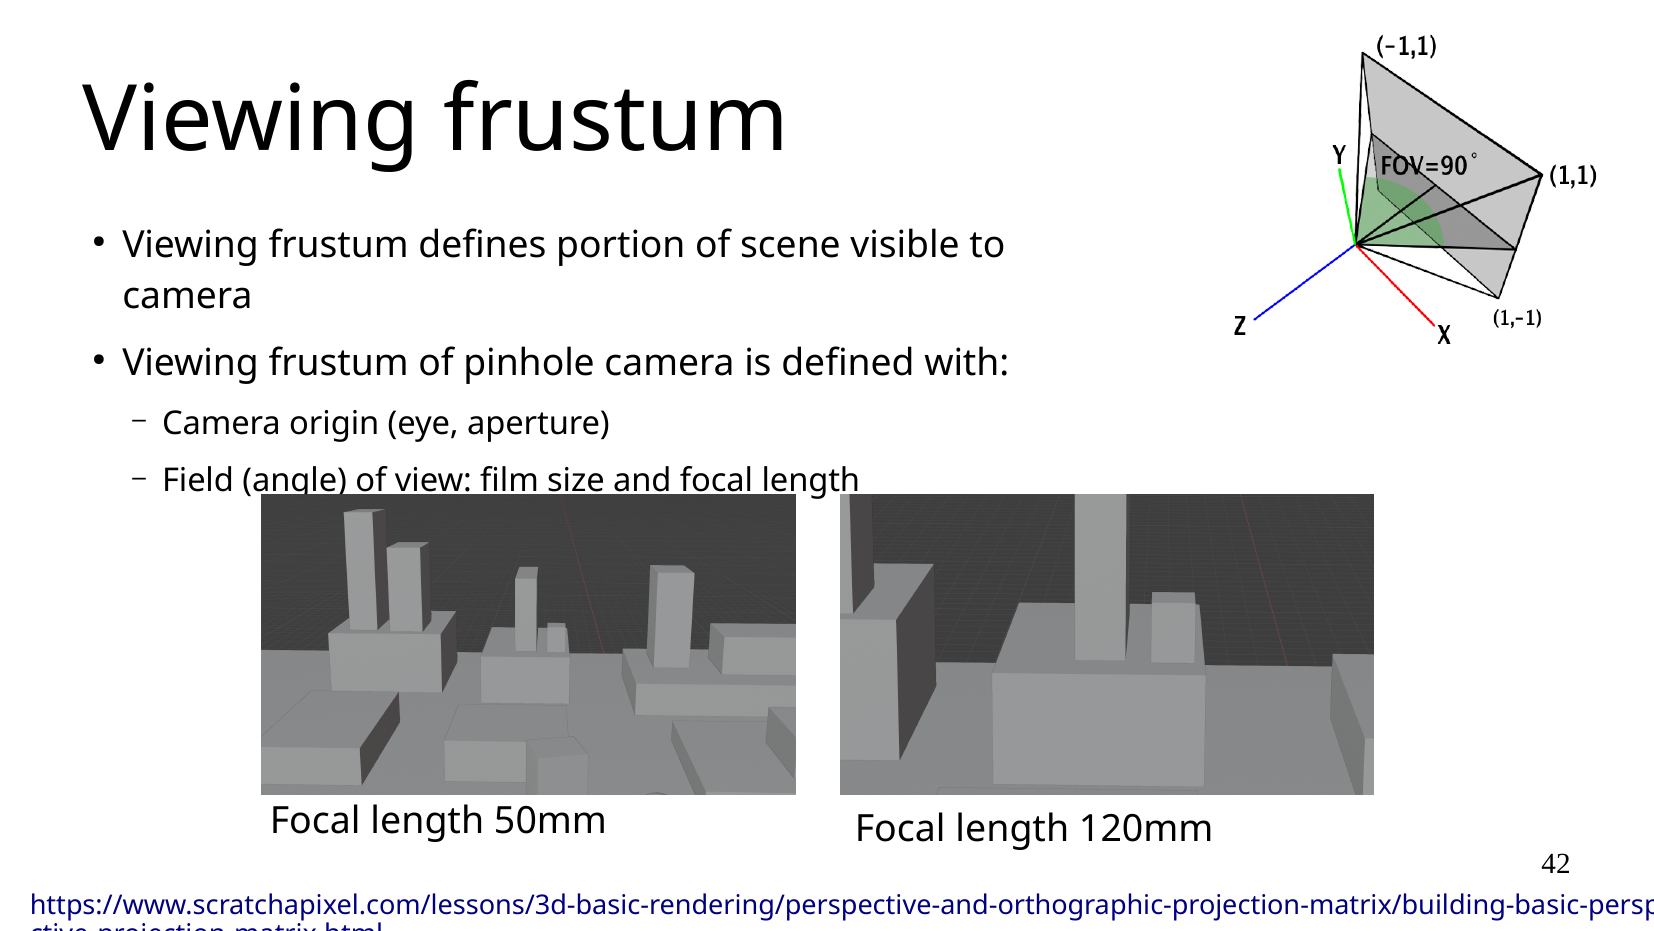

# Viewing frustum
Viewing frustum defines portion of scene visible to camera
Viewing frustum of pinhole camera is defined with:
Camera origin (eye, aperture)
Field (angle) of view: film size and focal length
Focal length 50mm
Focal length 120mm
42
https://www.scratchapixel.com/lessons/3d-basic-rendering/perspective-and-orthographic-projection-matrix/building-basic-perspective-projection-matrix.html